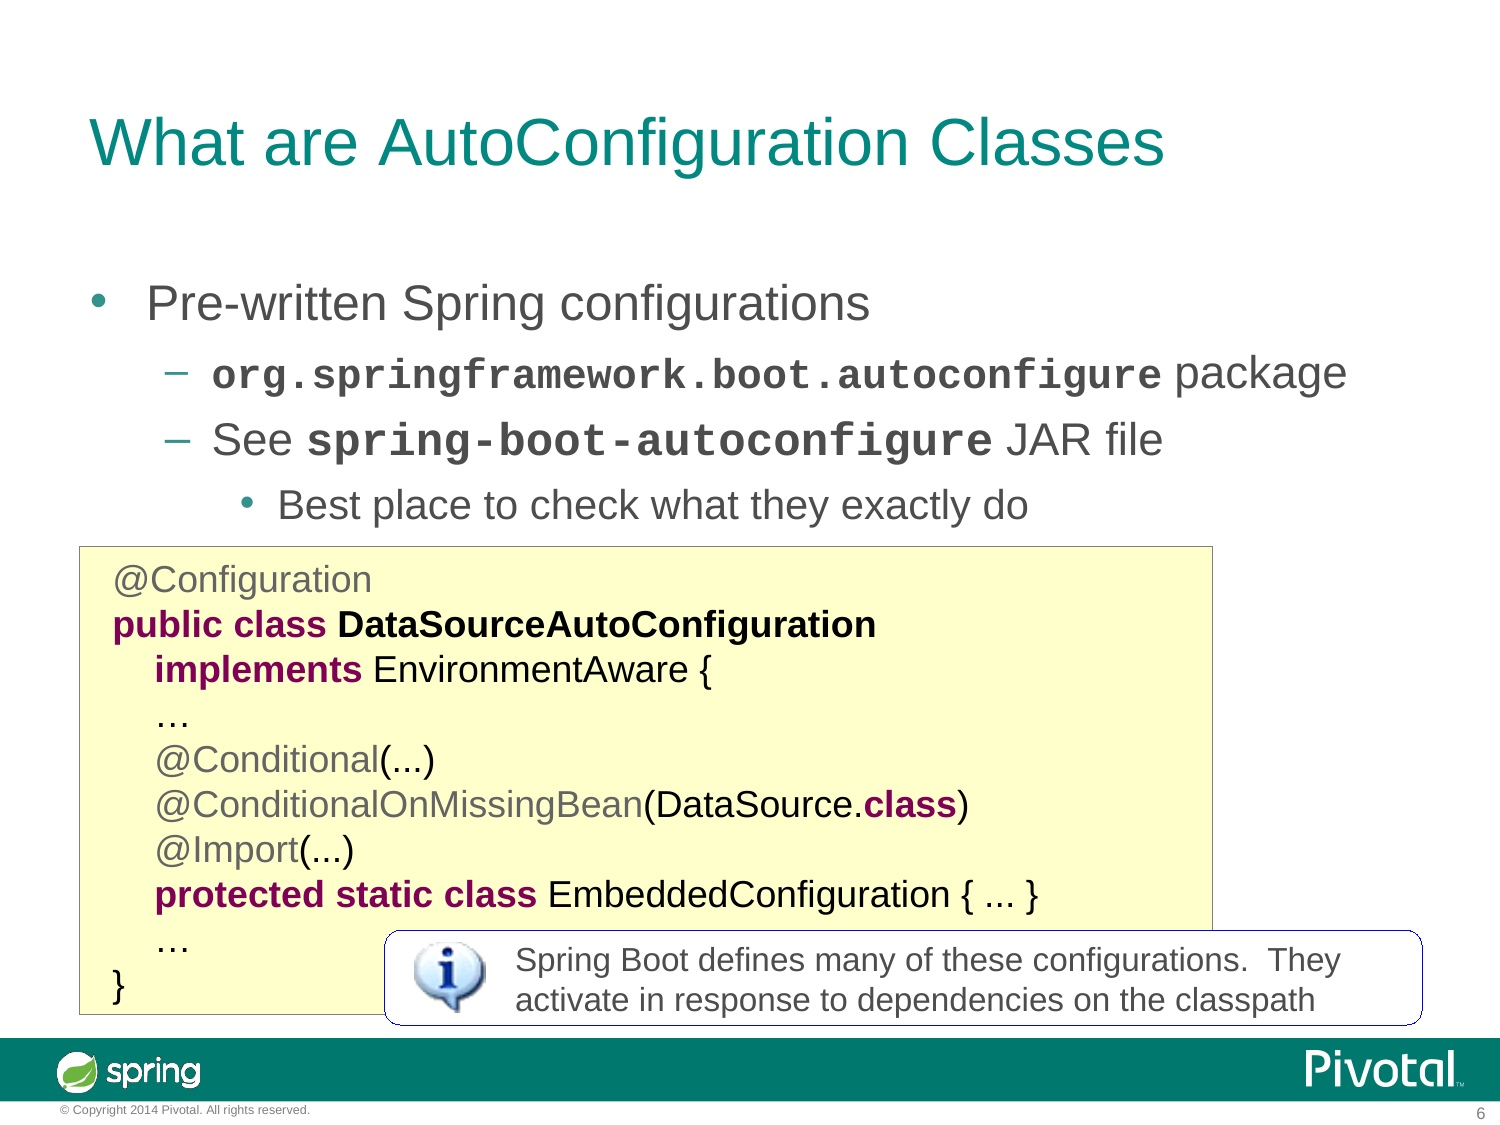

# What are AutoConfiguration Classes
Pre-written Spring configurations
org.springframework.boot.autoconfigure package
See spring-boot-autoconfigure JAR file
Best place to check what they exactly do
@Configuration
public class DataSourceAutoConfiguration
 implements EnvironmentAware {
 …
 @Conditional(...)
 @ConditionalOnMissingBean(DataSource.class)
 @Import(...)
 protected static class EmbeddedConfiguration { ... }
 …
}
Spring Boot defines many of these configurations. They
activate in response to dependencies on the classpath